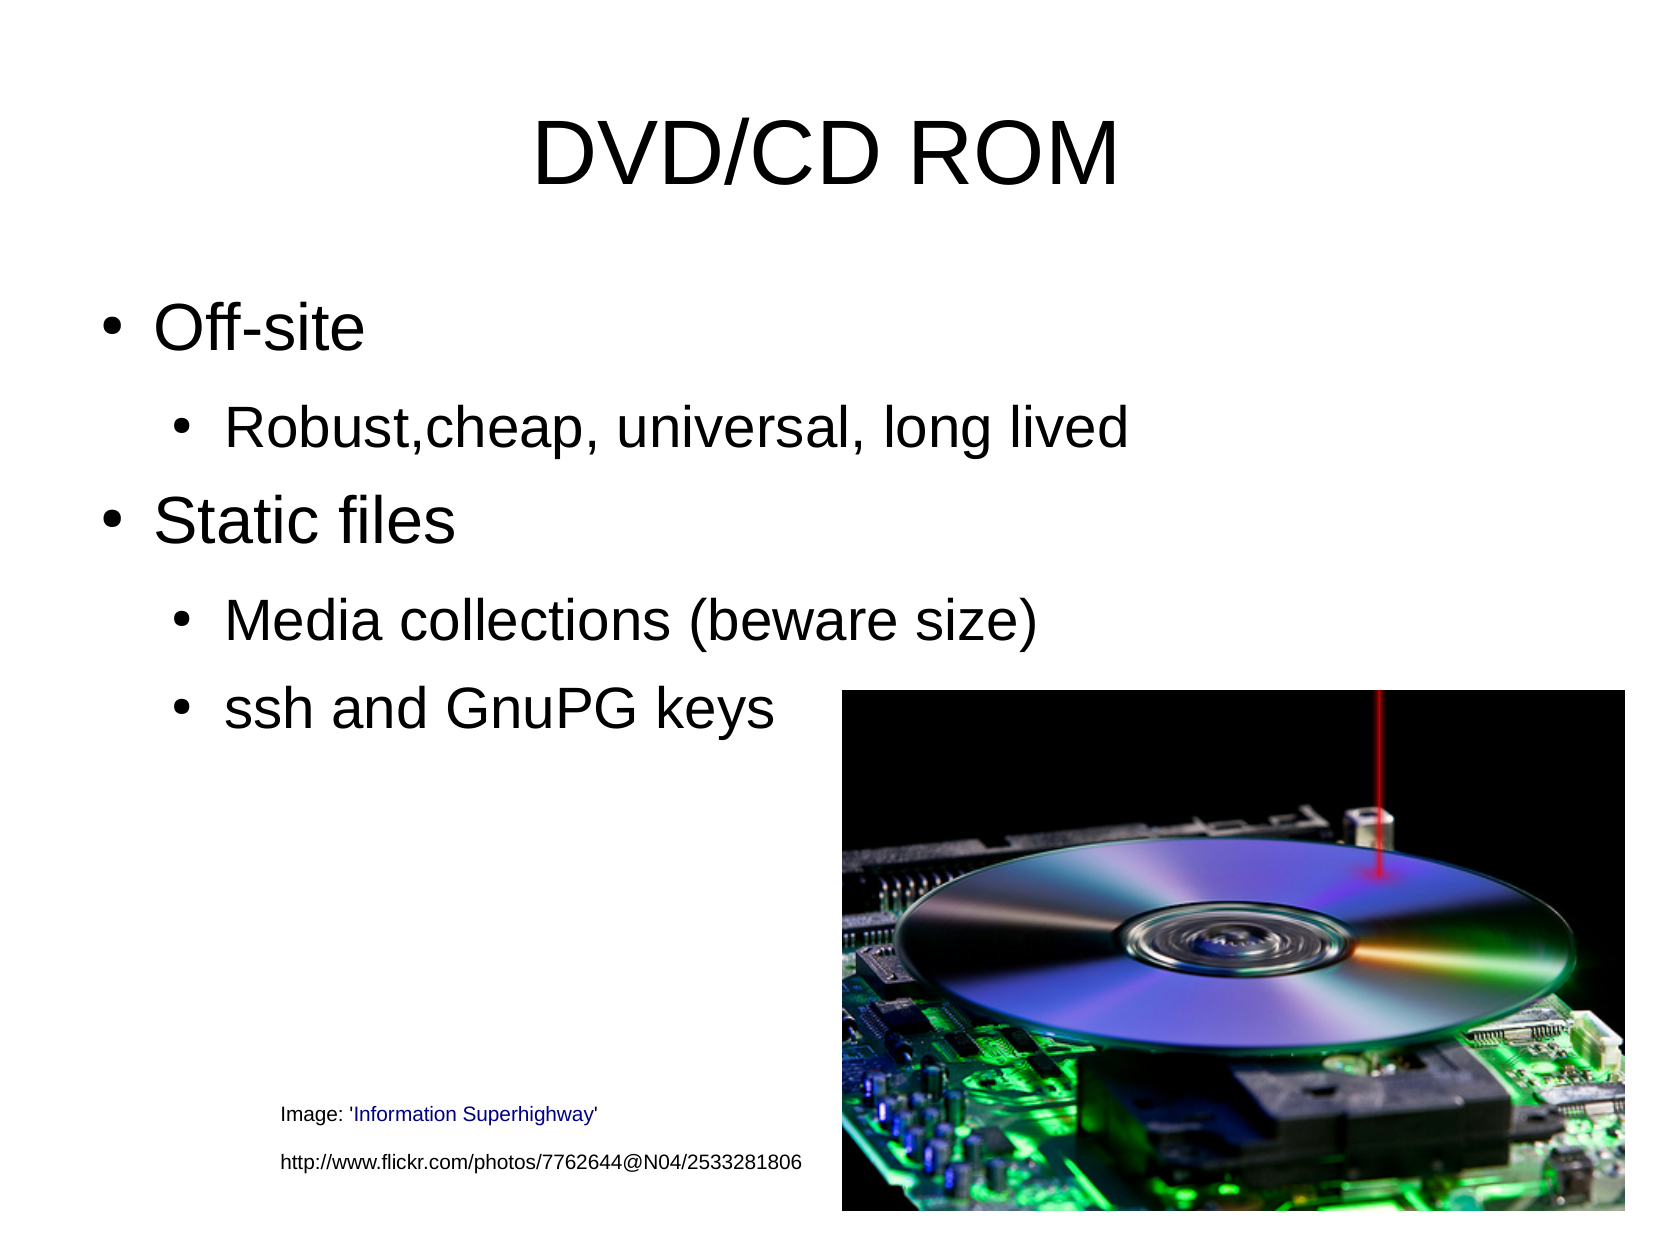

# DVD/CD ROM
Off-site
Robust,cheap, universal, long lived
Static files
Media collections (beware size)
ssh and GnuPG keys
Image: 'Information Superhighway'
http://www.flickr.com/photos/7762644@N04/2533281806